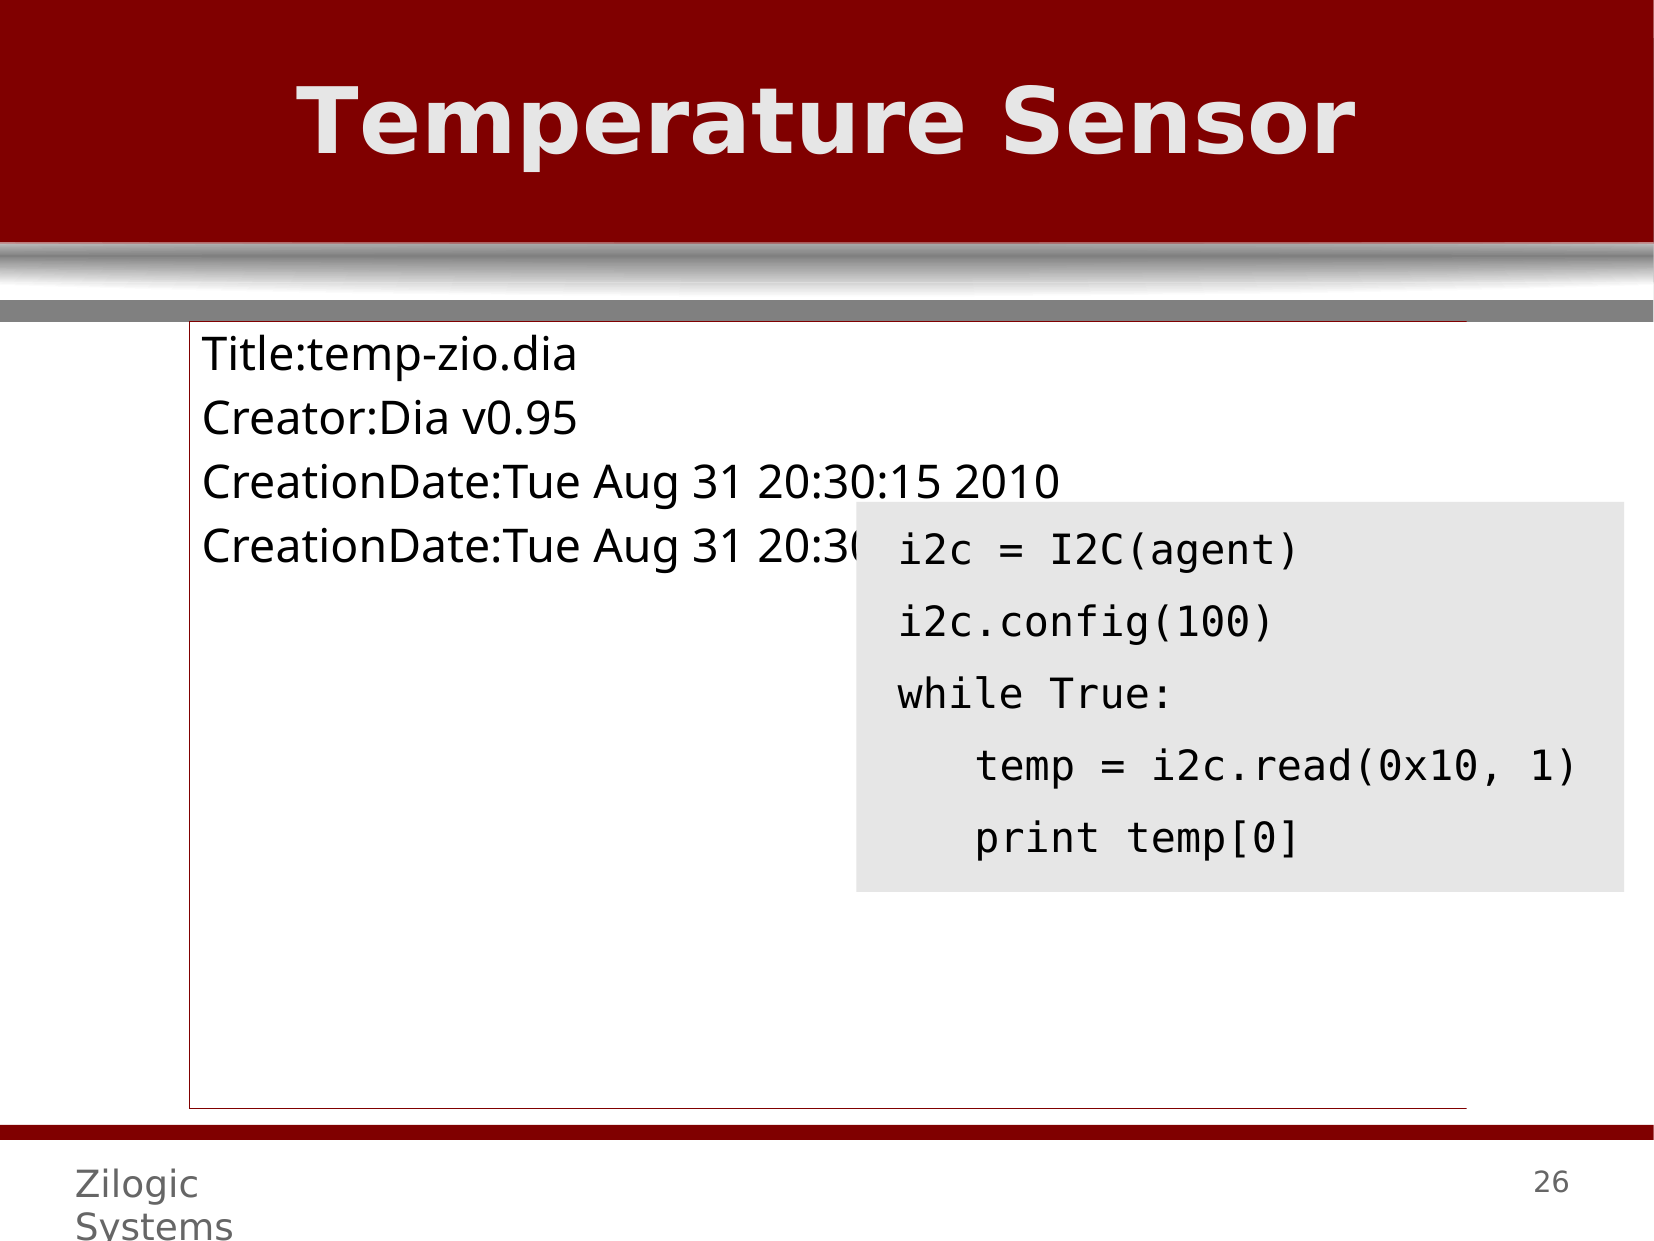

# Temperature Sensor
i2c = I2C(agent)
i2c.config(100)
while True:
temp = i2c.read(0x10, 1)
print temp[0]
26